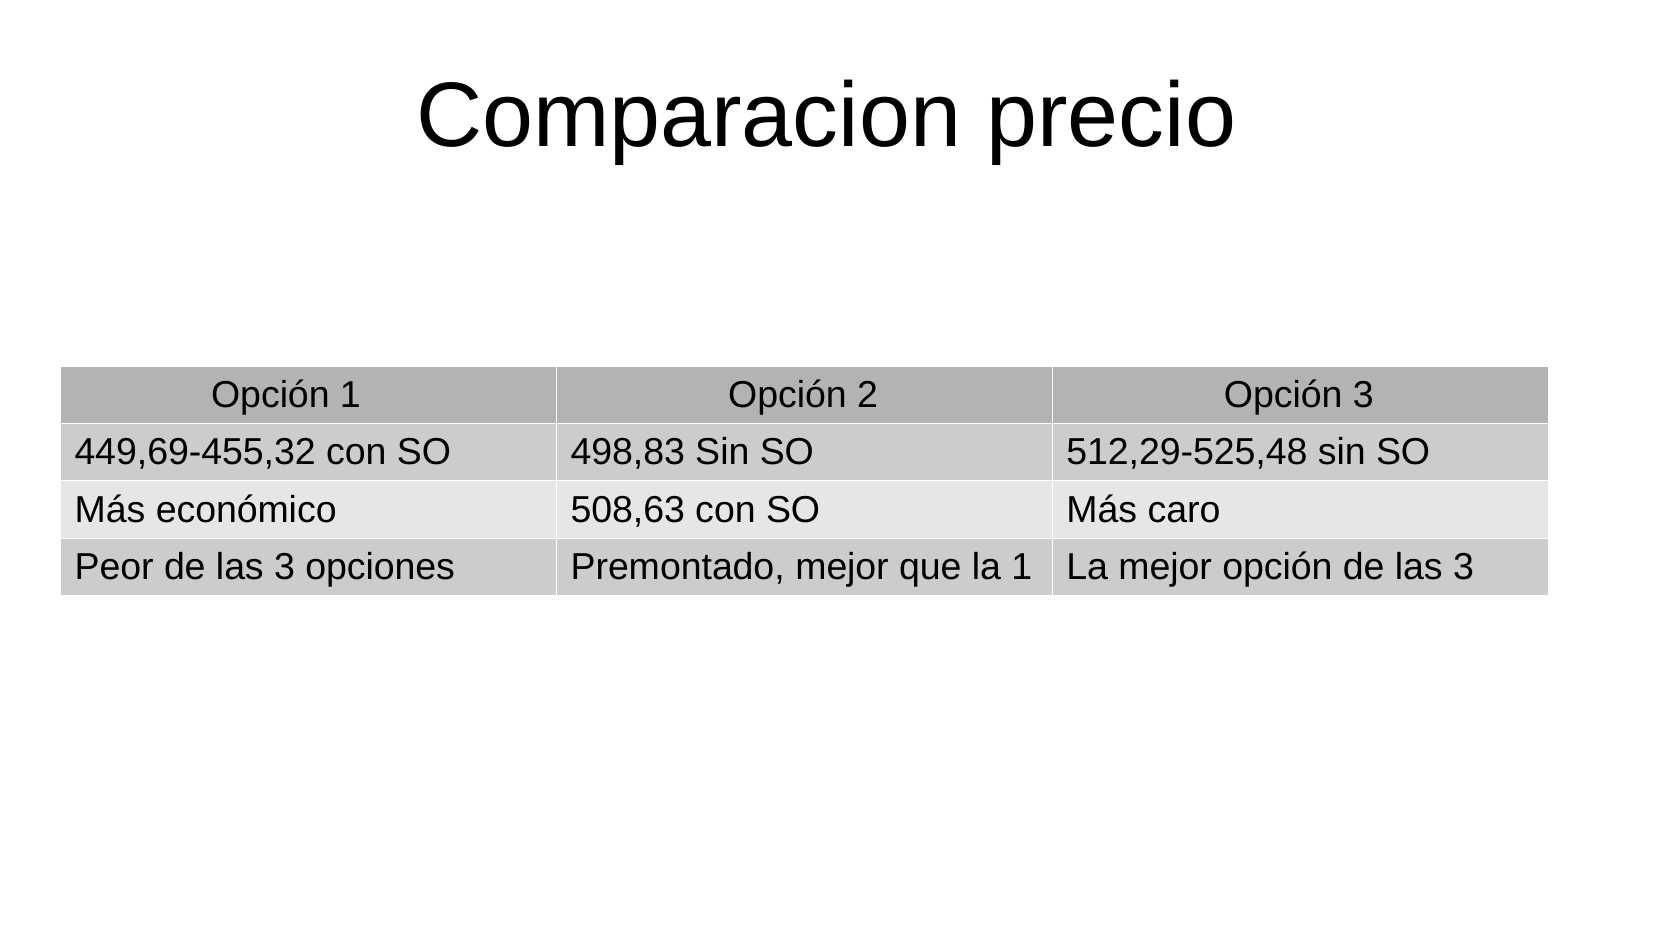

# Comparacion precio
| Opción 1 | Opción 2 | Opción 3 |
| --- | --- | --- |
| 449,69-455,32 con SO | 498,83 Sin SO | 512,29-525,48 sin SO |
| Más económico | 508,63 con SO | Más caro |
| Peor de las 3 opciones | Premontado, mejor que la 1 | La mejor opción de las 3 |